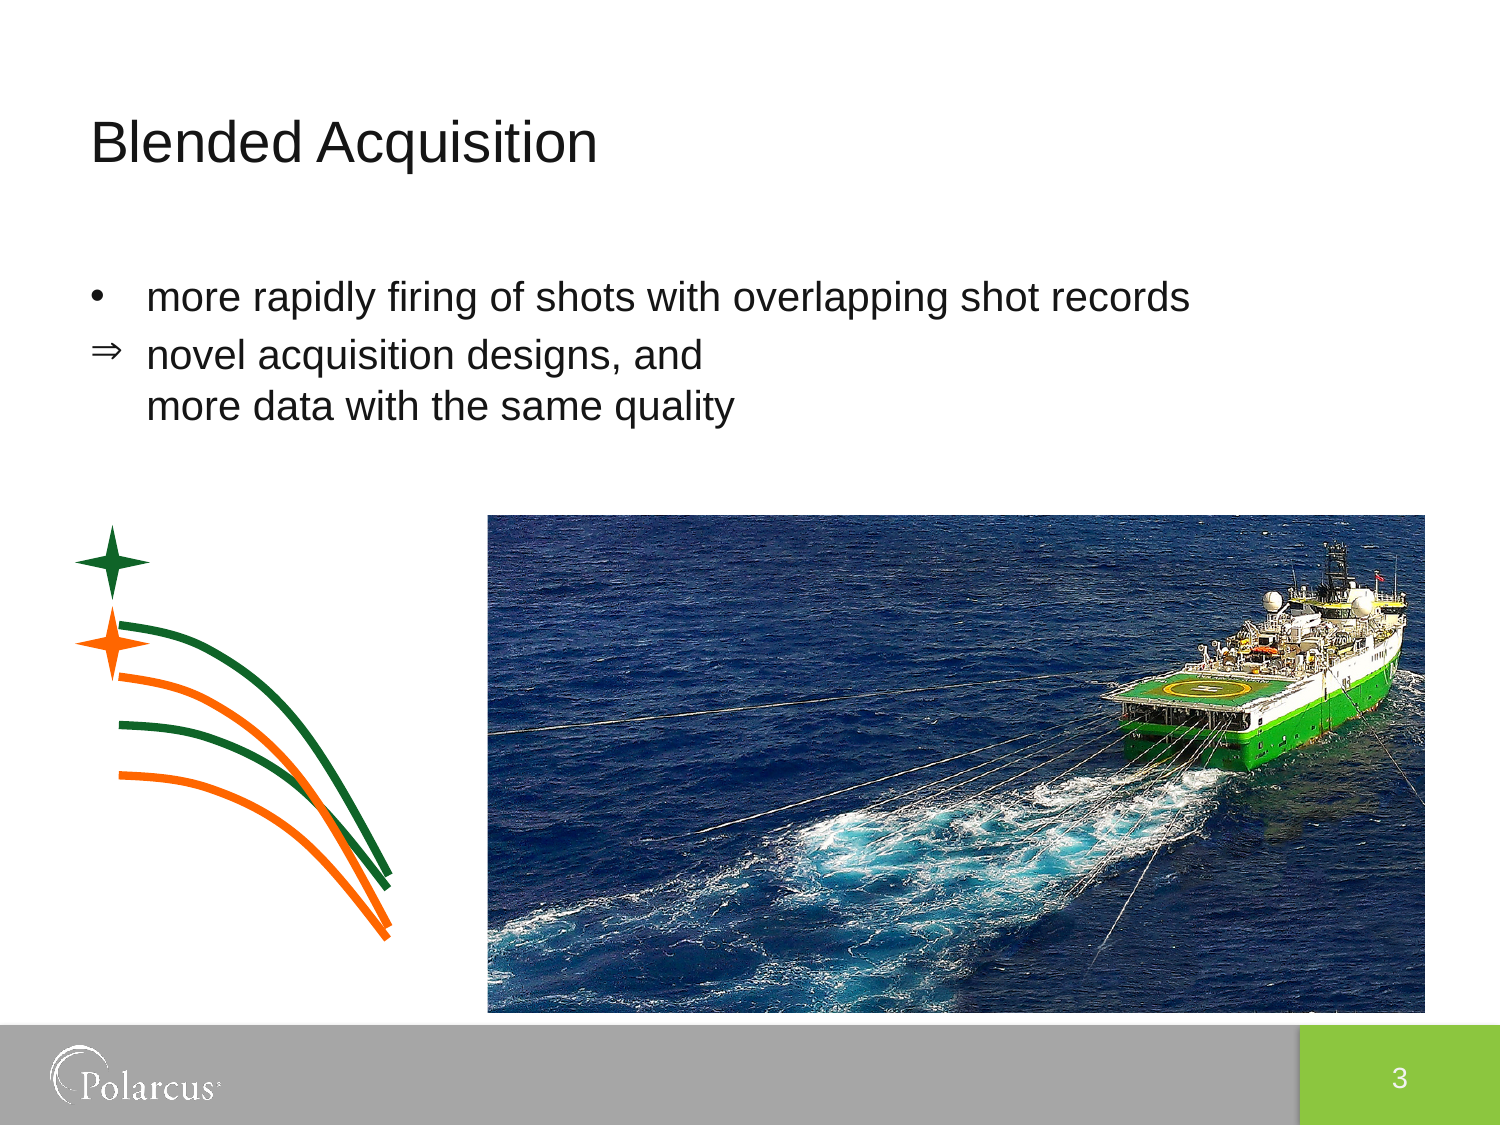

# Blended Acquisition
more rapidly firing of shots with overlapping shot records
novel acquisition designs, and
more data with the same quality